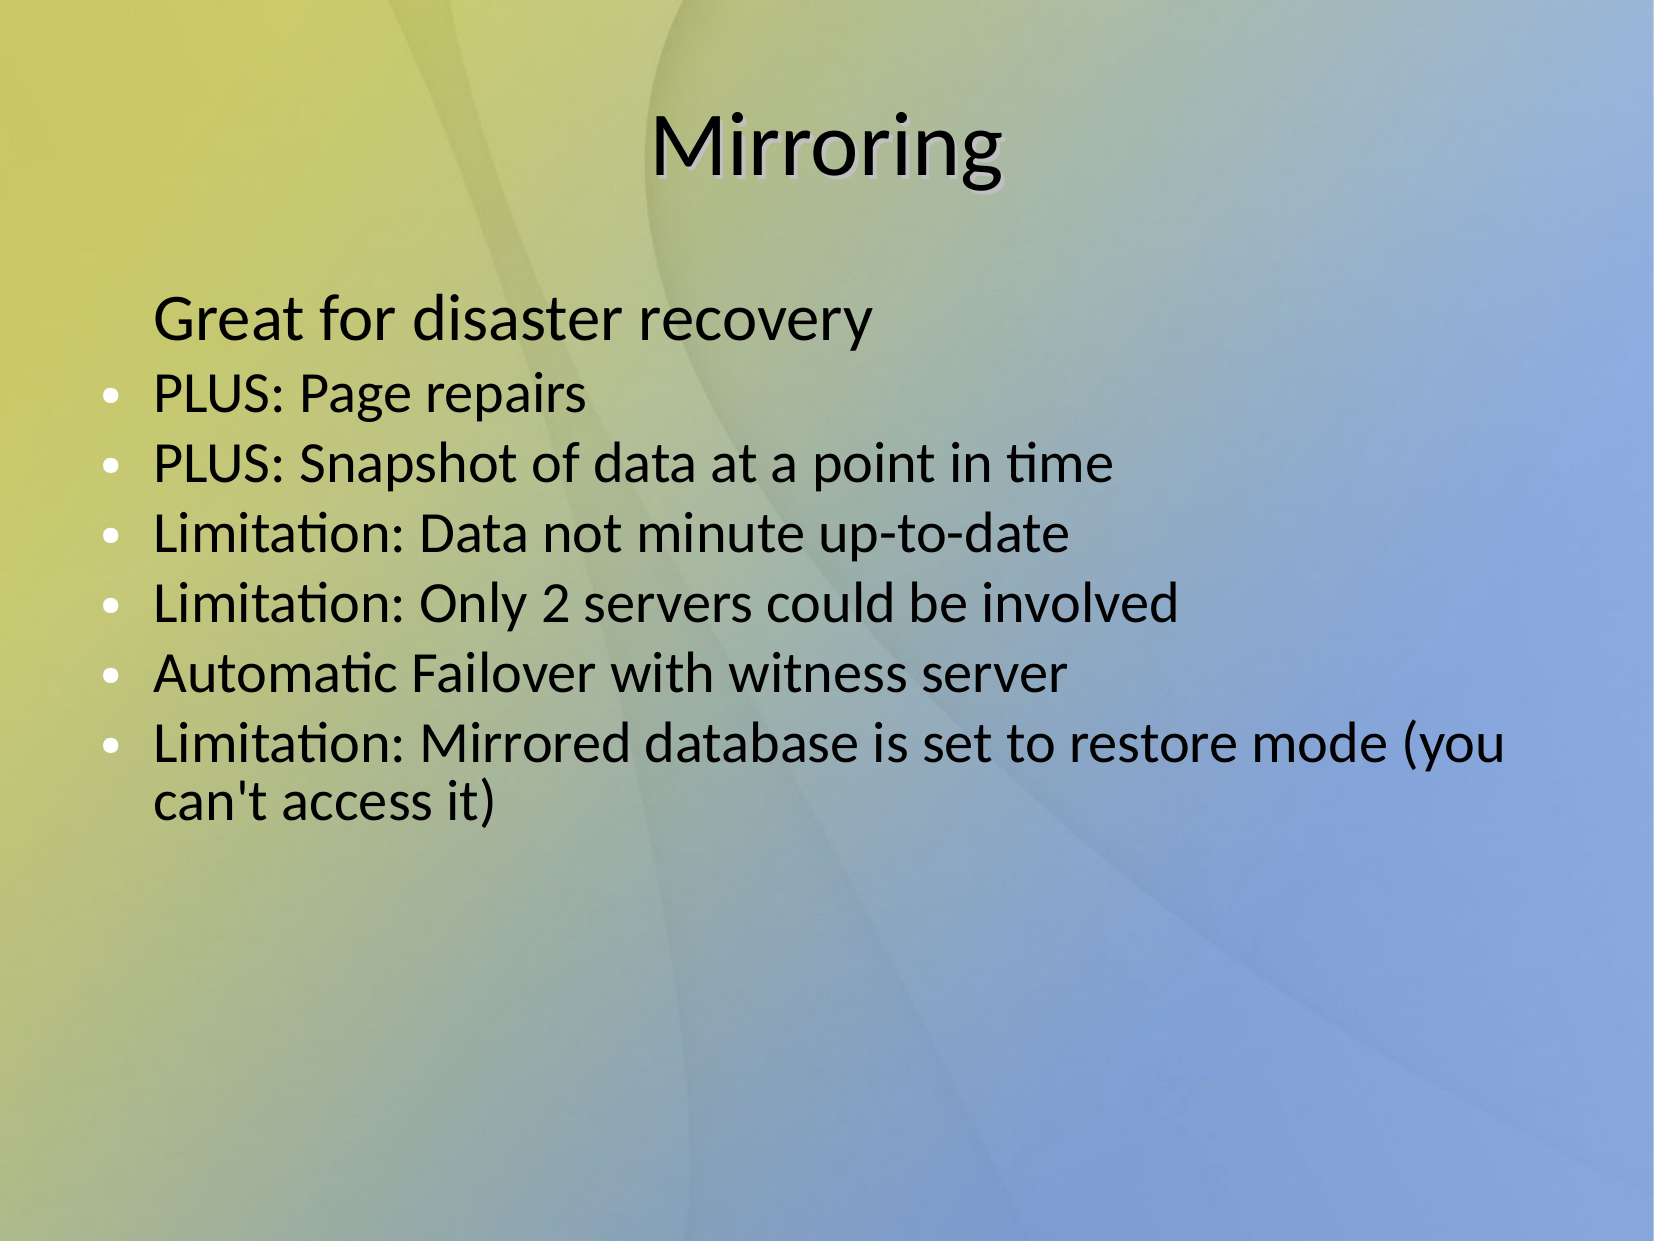

# Mirroring
Great for disaster recovery
PLUS: Page repairs
PLUS: Snapshot of data at a point in time
Limitation: Data not minute up-to-date
Limitation: Only 2 servers could be involved
Automatic Failover with witness server
Limitation: Mirrored database is set to restore mode (you can't access it)